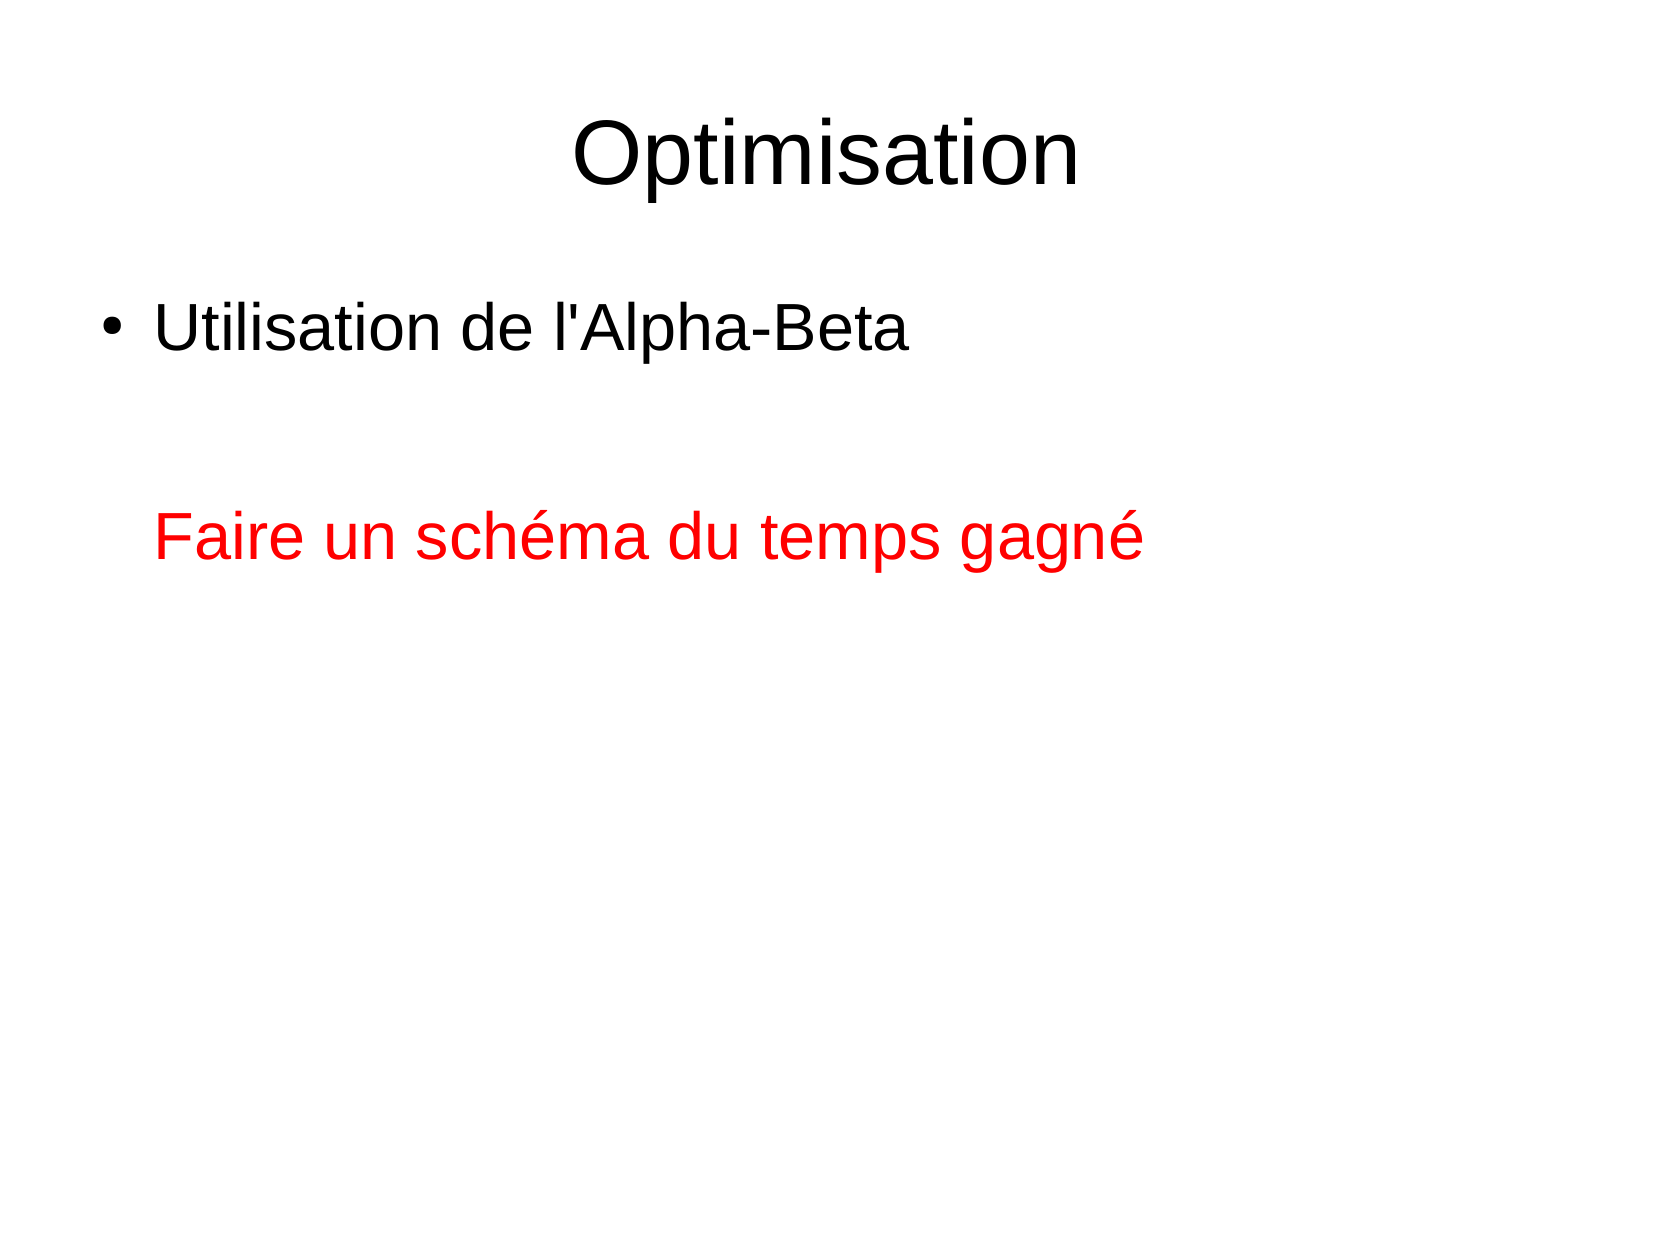

# Optimisation
Utilisation de l'Alpha-Beta
Faire un schéma du temps gagné